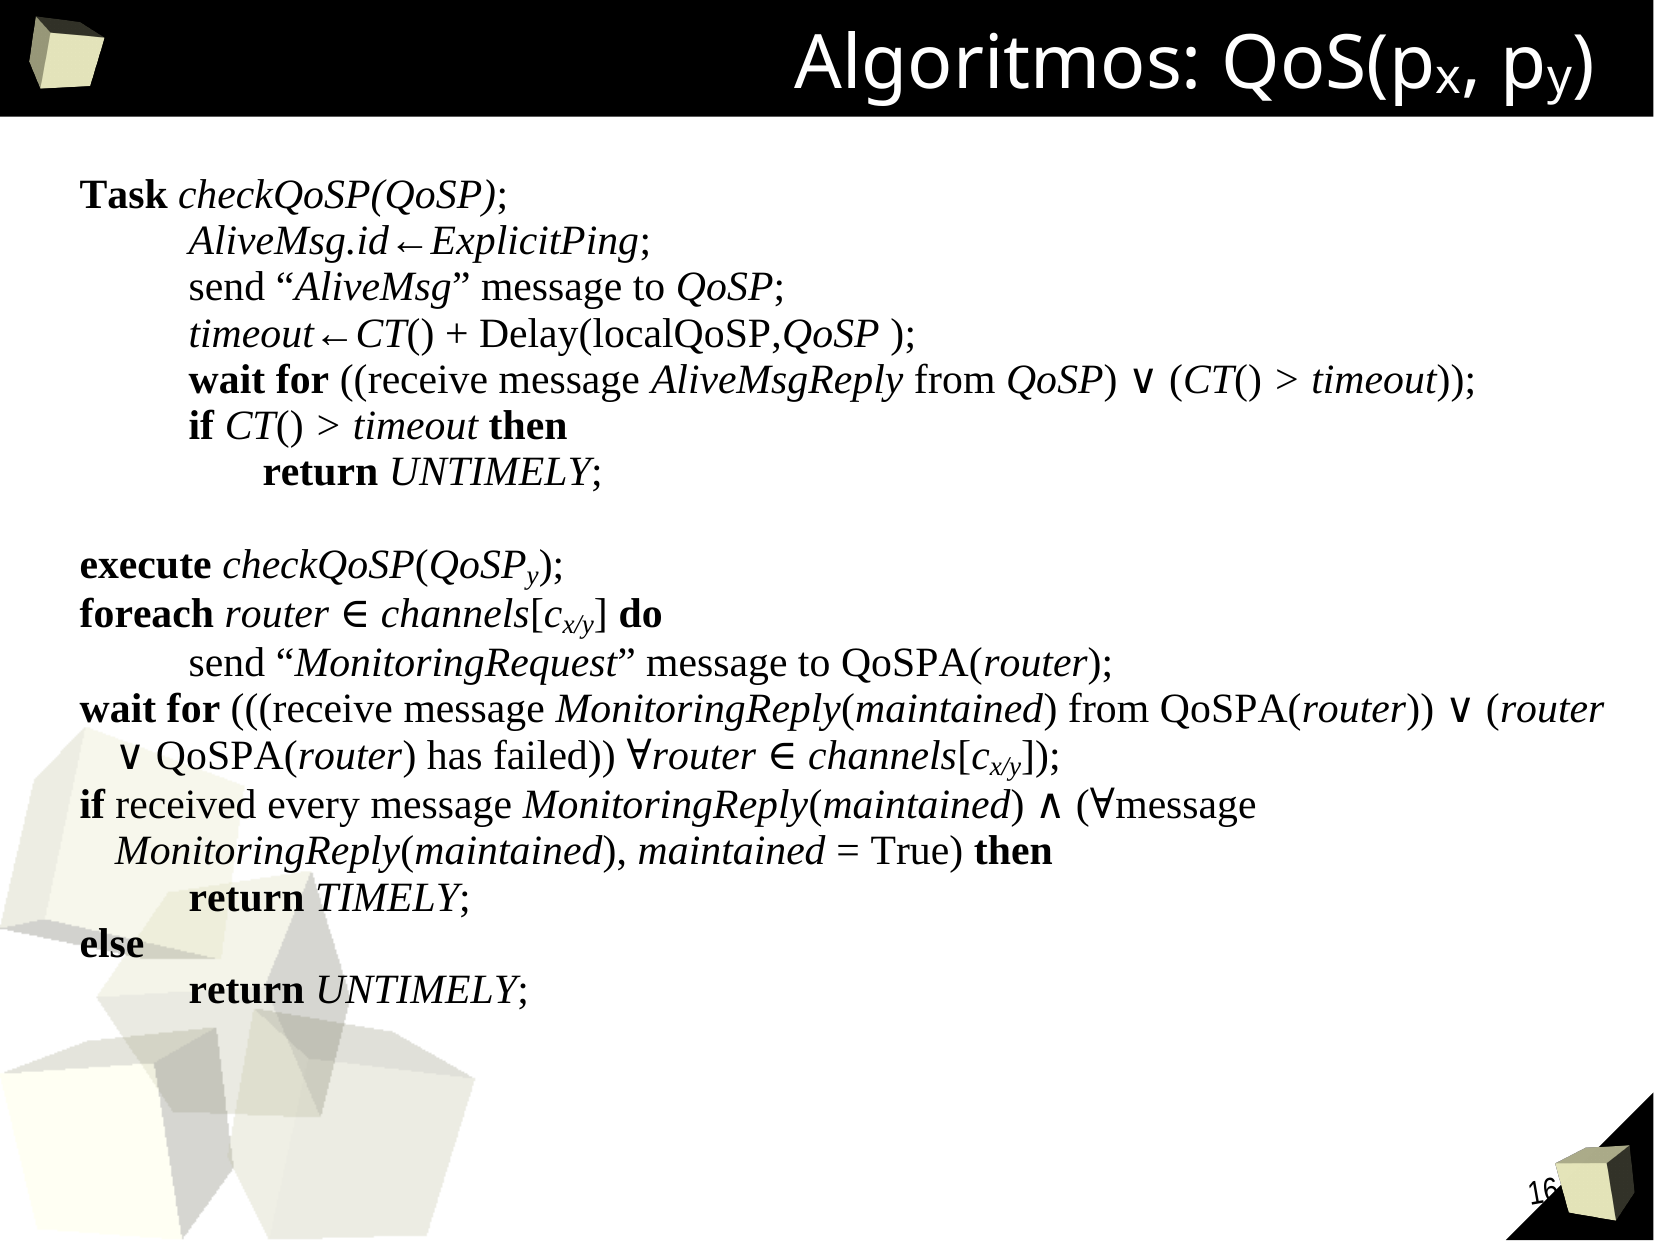

# Algoritmos: QoS(px, py)
Task checkQoSP(QoSP);
	AliveMsg.id←ExplicitPing;
	send “AliveMsg” message to QoSP;
	timeout←CT() + Delay(localQoSP,QoSP );
	wait for ((receive message AliveMsgReply from QoSP) ∨ (CT() > timeout));
	if CT() > timeout then
		return UNTIMELY;
execute checkQoSP(QoSPy);
foreach router ∈ channels[cx/y] do
	send “MonitoringRequest” message to QoSPA(router);
wait for (((receive message MonitoringReply(maintained) from QoSPA(router)) ∨ (router ∨ QoSPA(router) has failed)) ∀router ∈ channels[cx/y]);
if received every message MonitoringReply(maintained) ∧ (∀message MonitoringReply(maintained), maintained = True) then
	return TIMELY;
else
	return UNTIMELY;